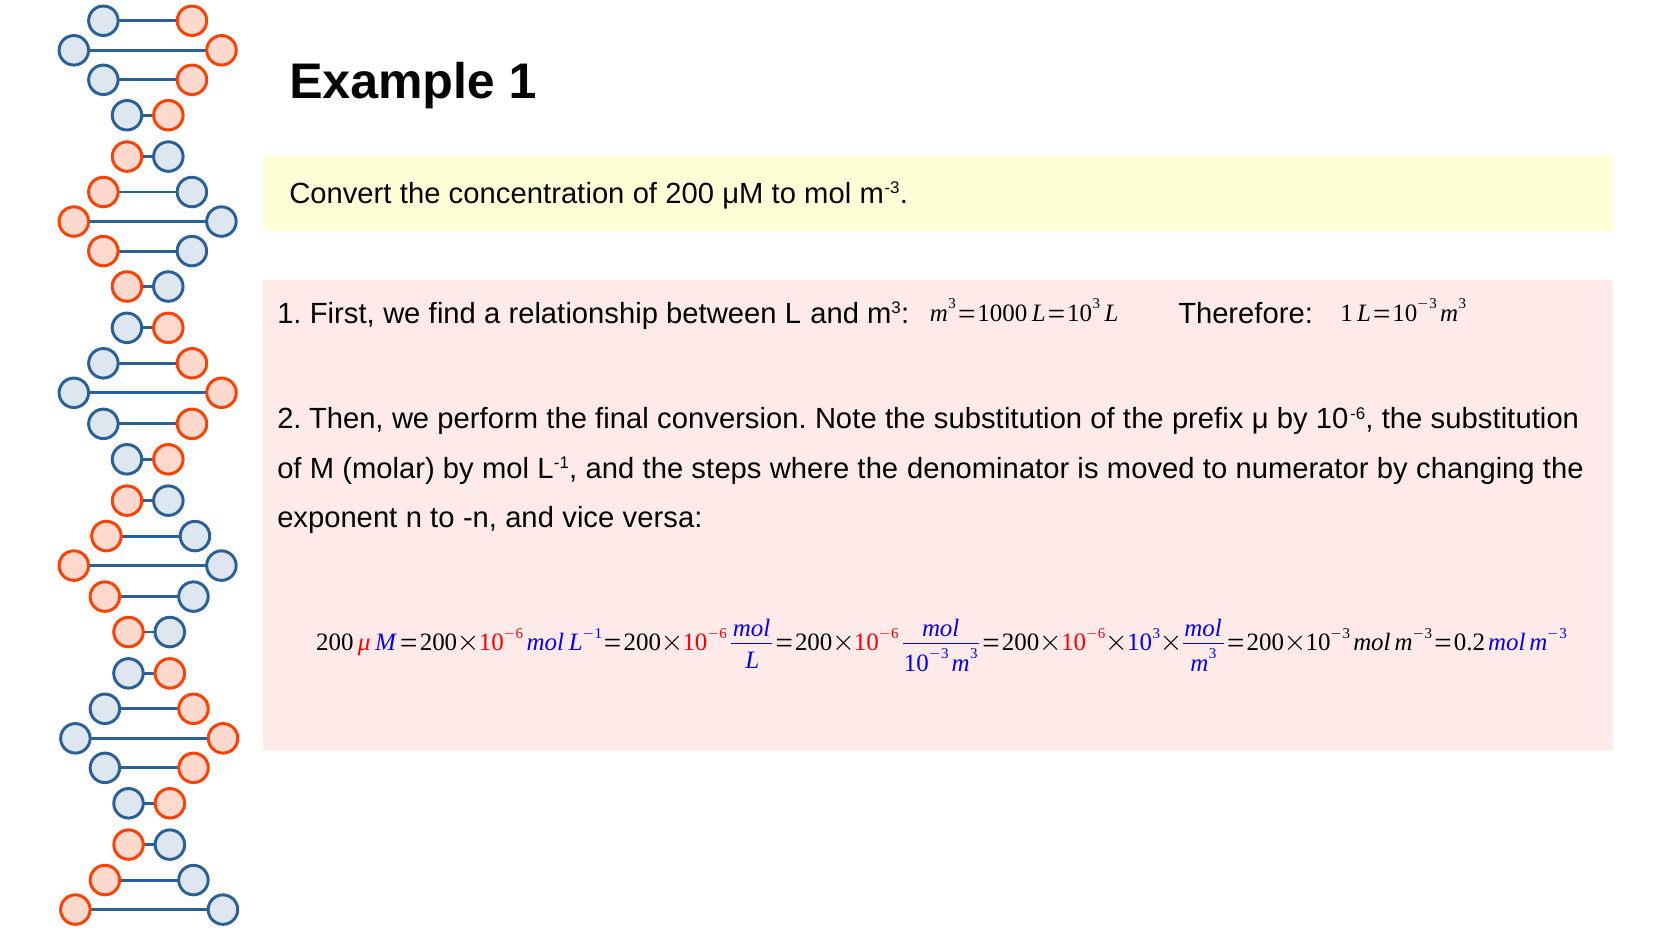

Example 1
# Convert the concentration of 200 μM to mol m-3.
1. First, we find a relationship between L and m3:
Therefore:
2. Then, we perform the final conversion. Note the substitution of the prefix μ by 10-6, the substitution of M (molar) by mol L-1, and the steps where the denominator is moved to numerator by changing the exponent n to -n, and vice versa: